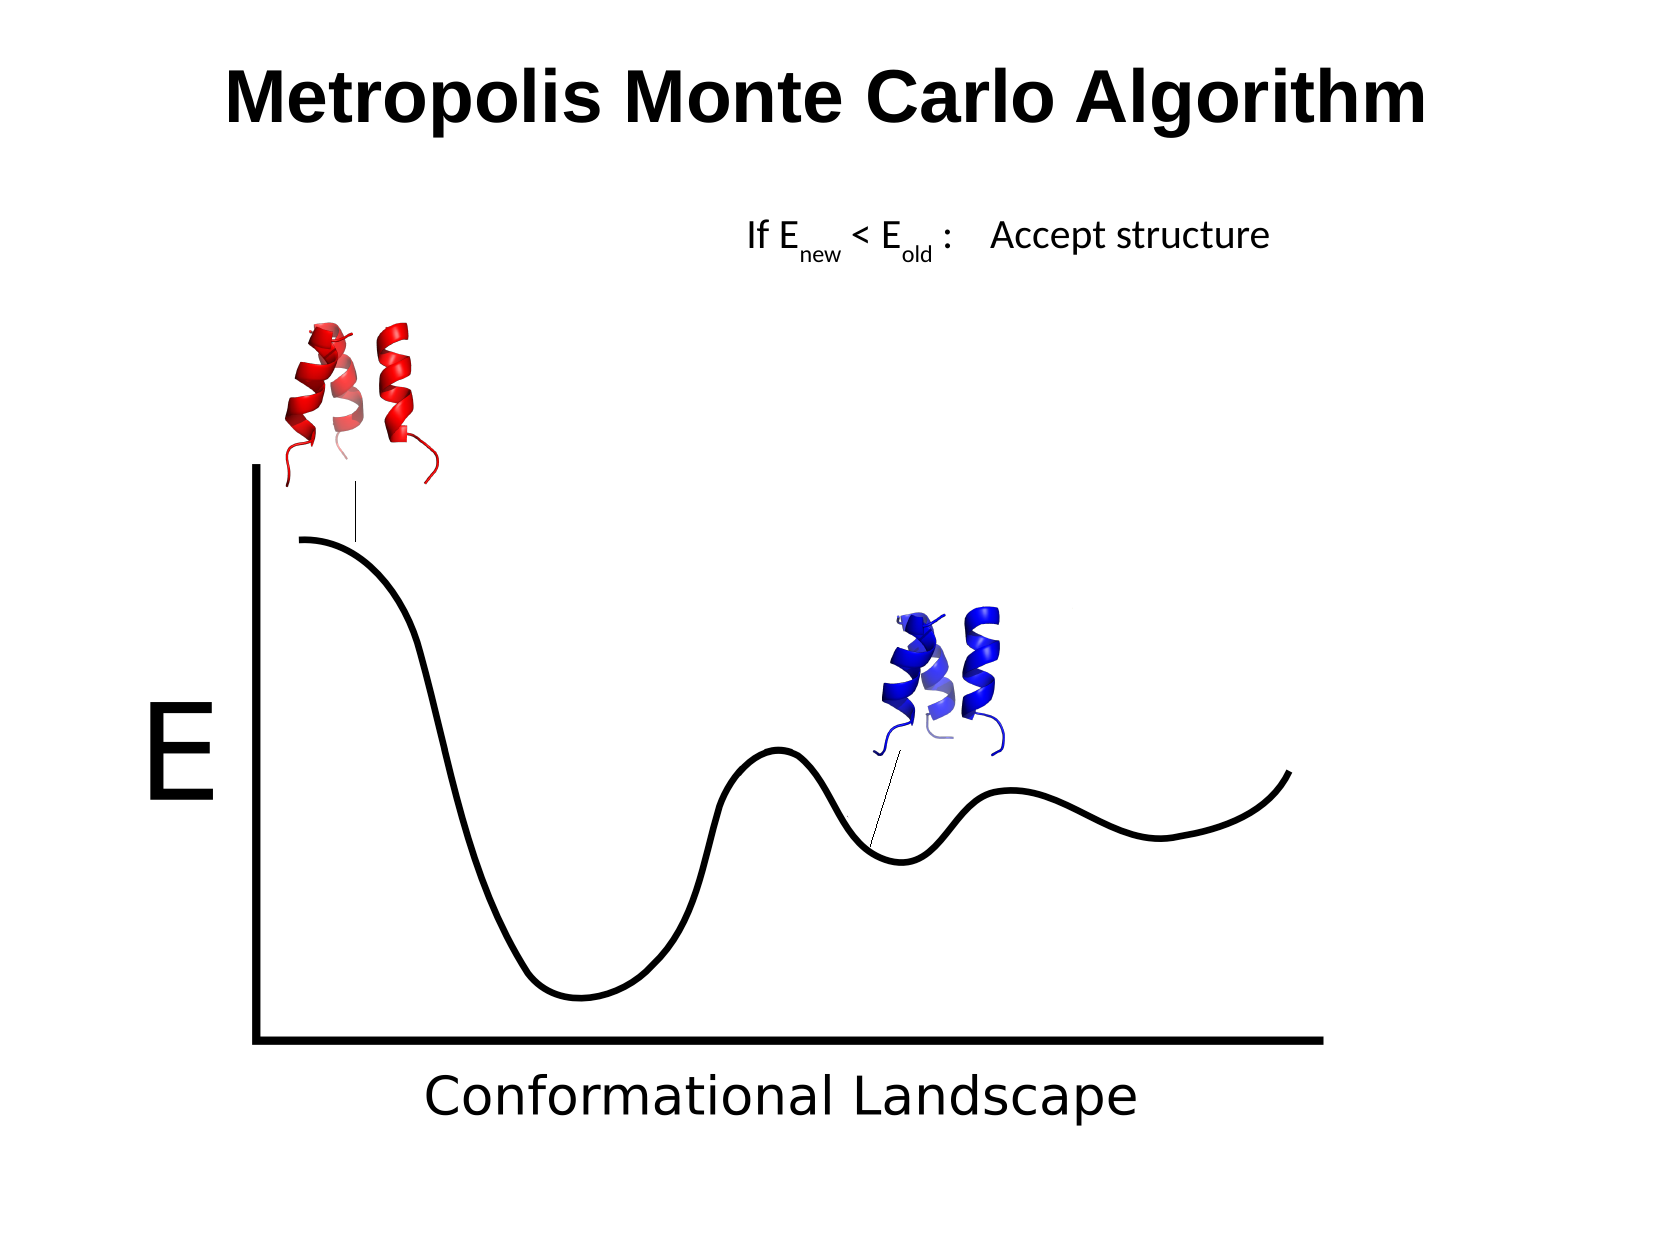

Metropolis Monte Carlo Algorithm
If Enew < Eold : 	Accept structure